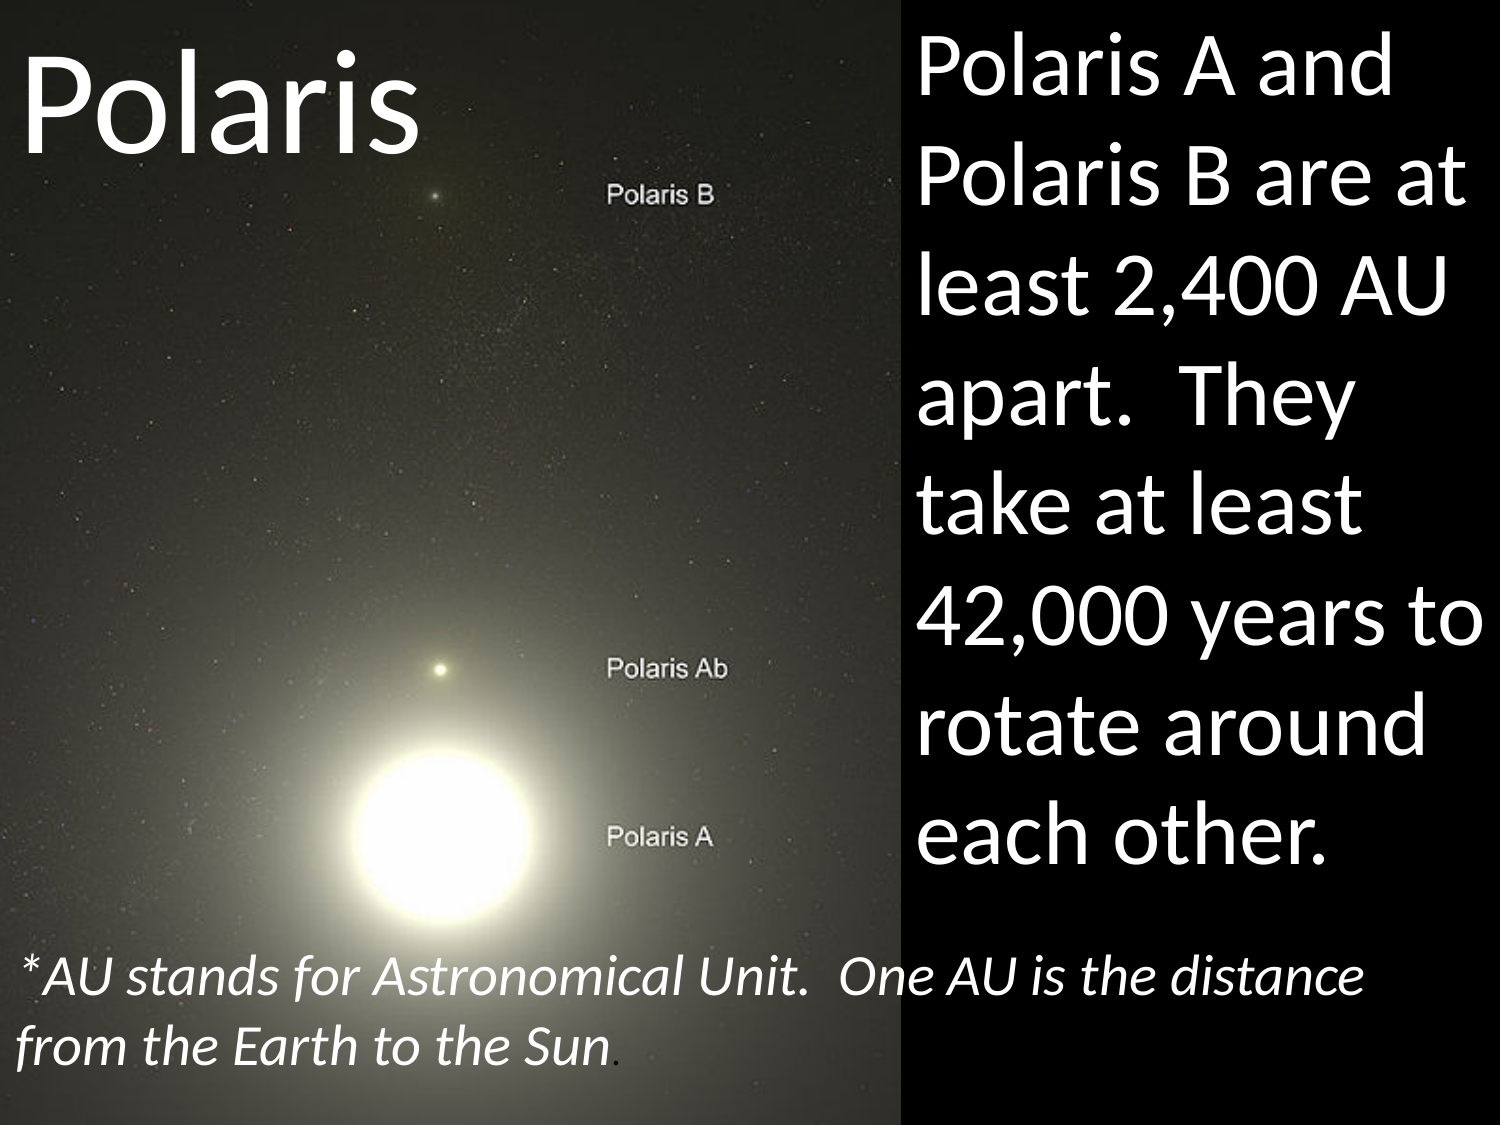

Polaris
Polaris A and Polaris B are at least 2,400 AU apart. They take at least 42,000 years to rotate around each other.
*AU stands for Astronomical Unit. One AU is the distance from the Earth to the Sun.